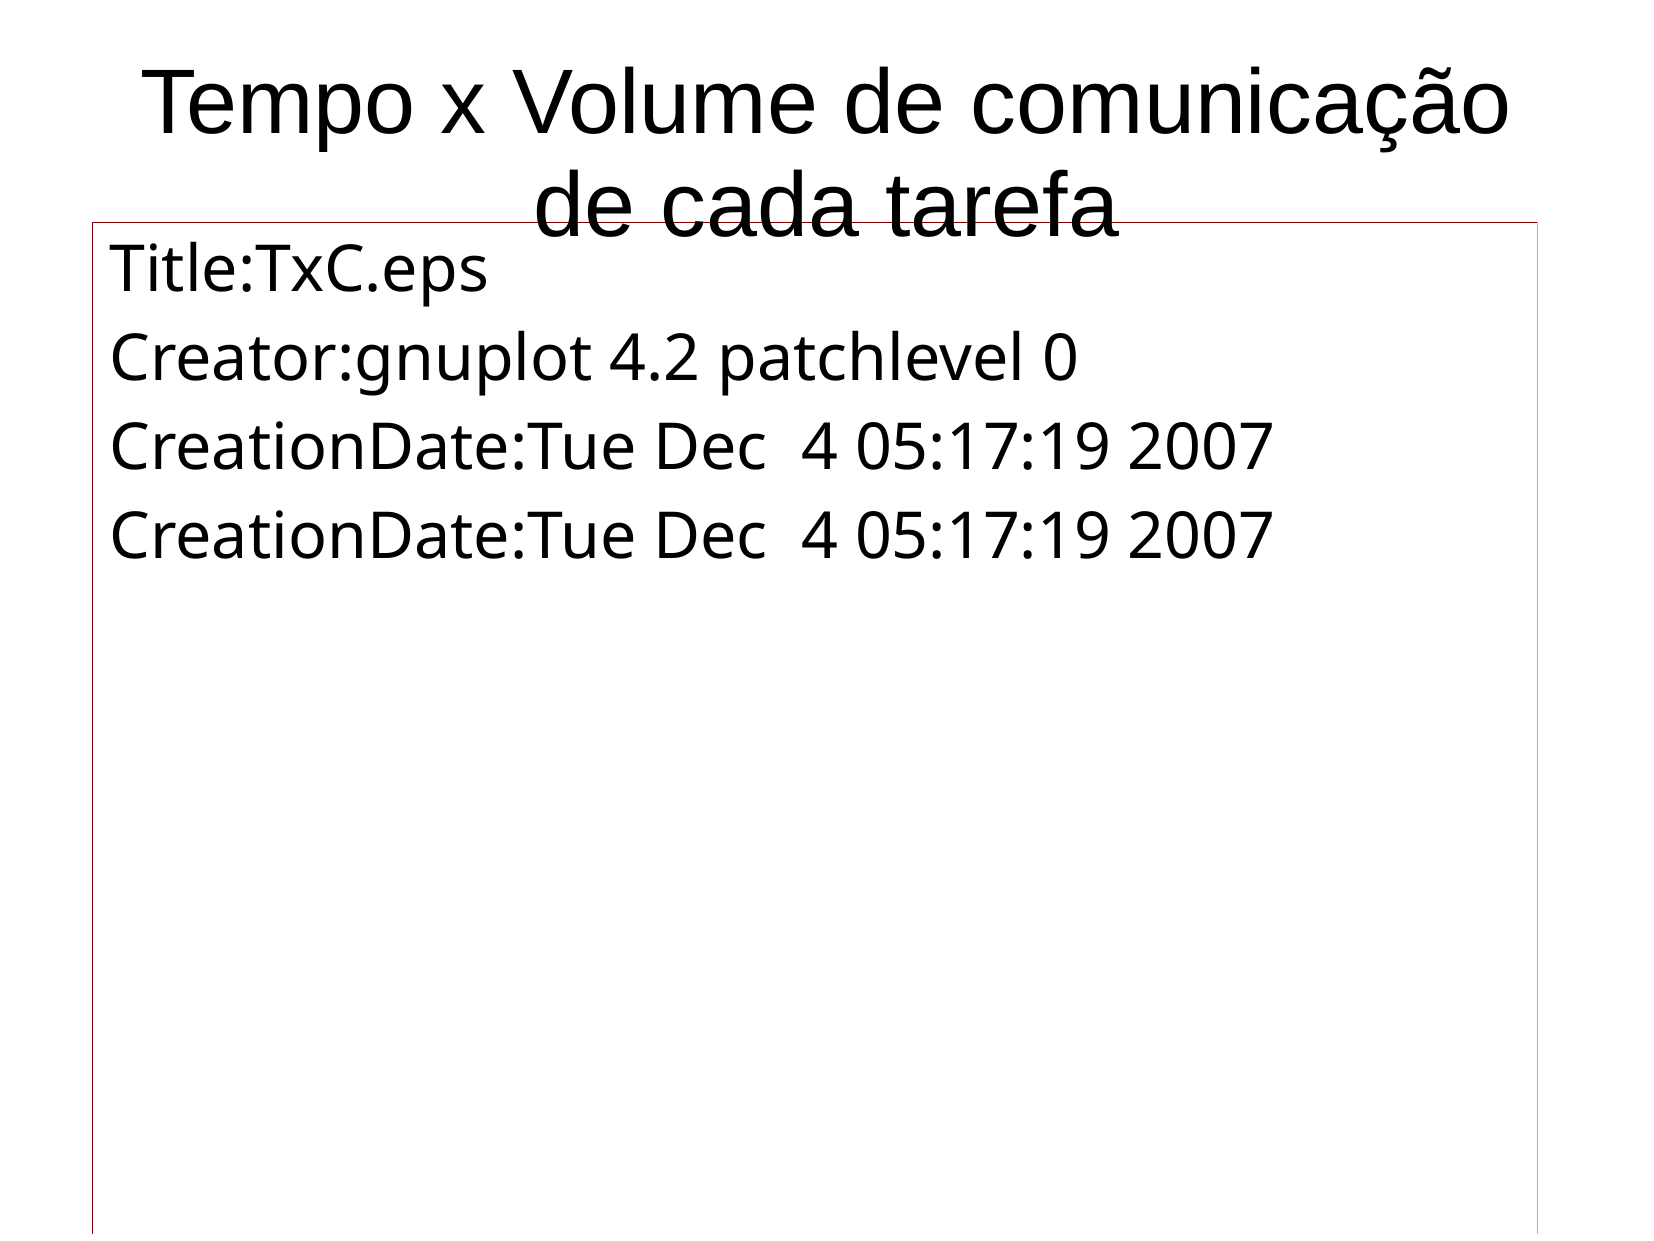

# Tempo x Volume de comunicação de cada tarefa